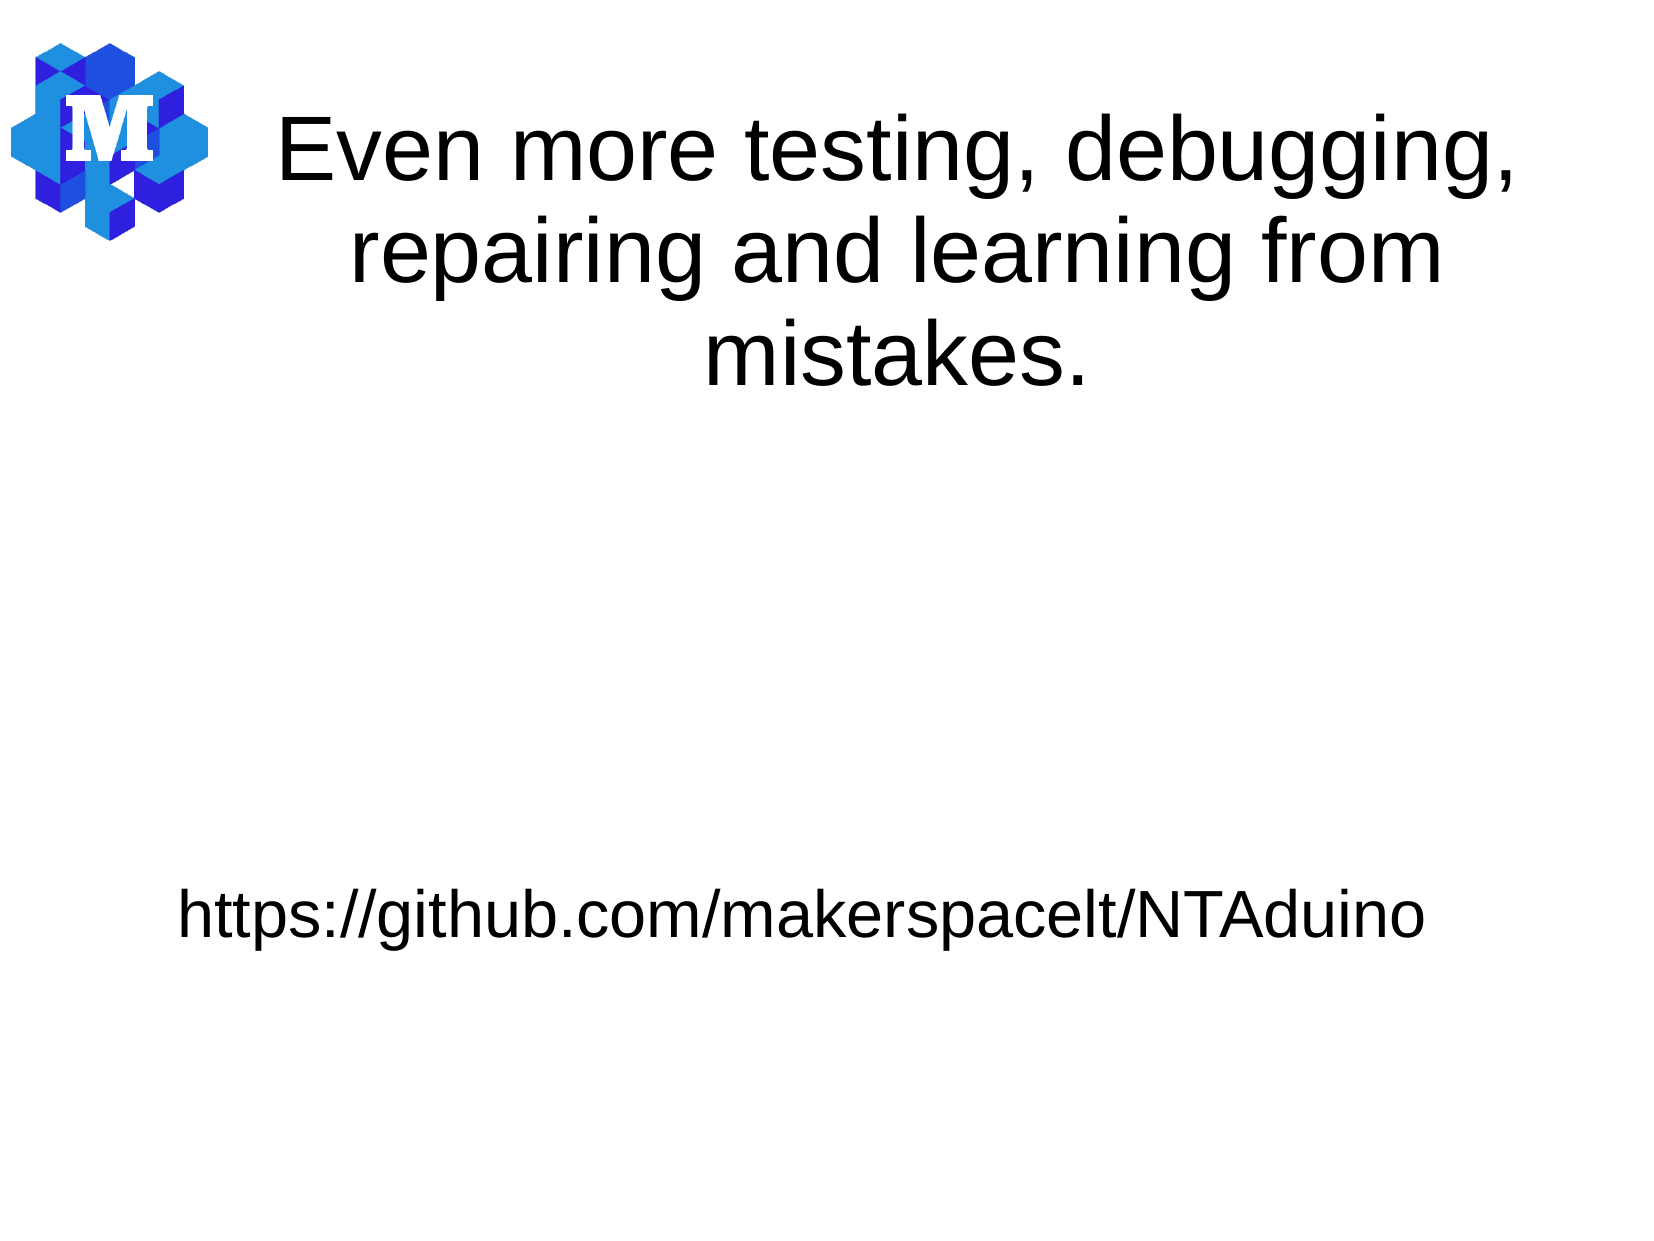

# Even more testing, debugging, repairing and learning from mistakes.
https://github.com/makerspacelt/NTAduino